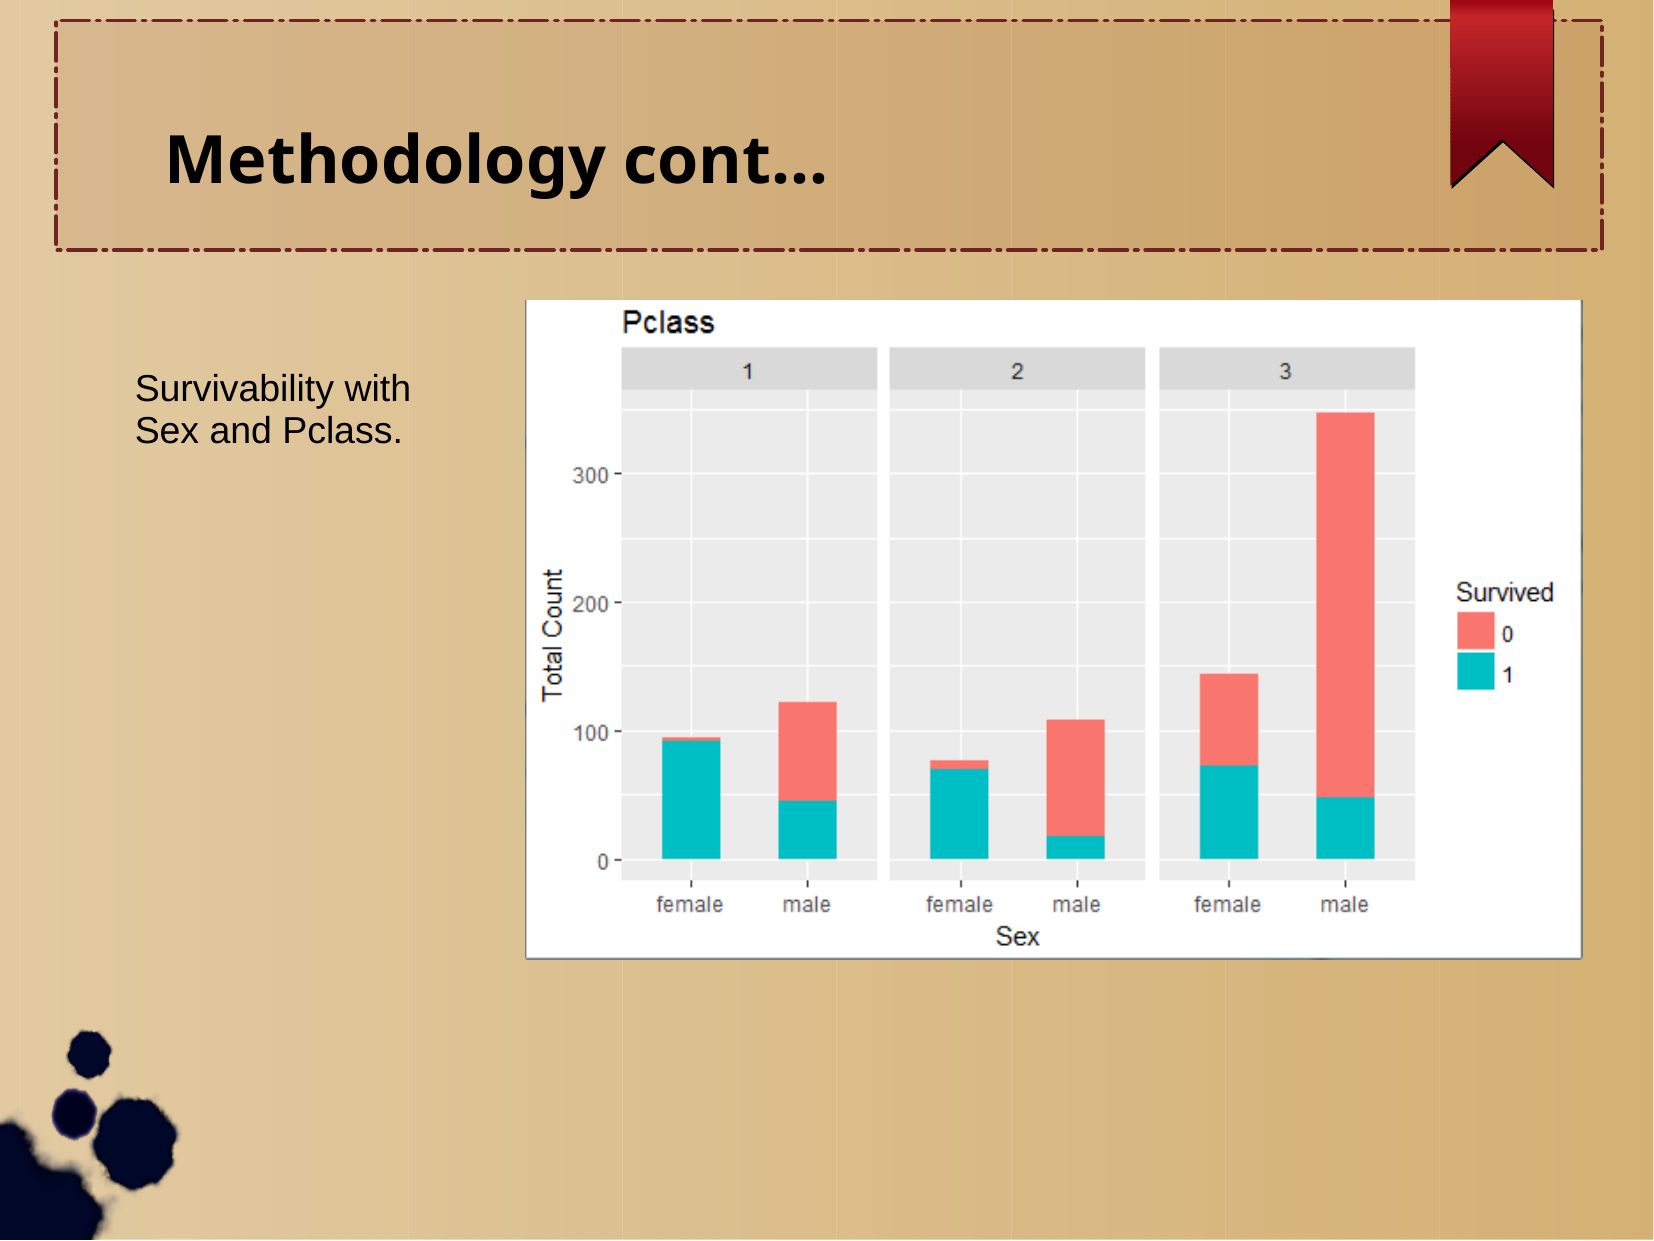

Methodology cont...
Survivability with
Sex and Pclass.